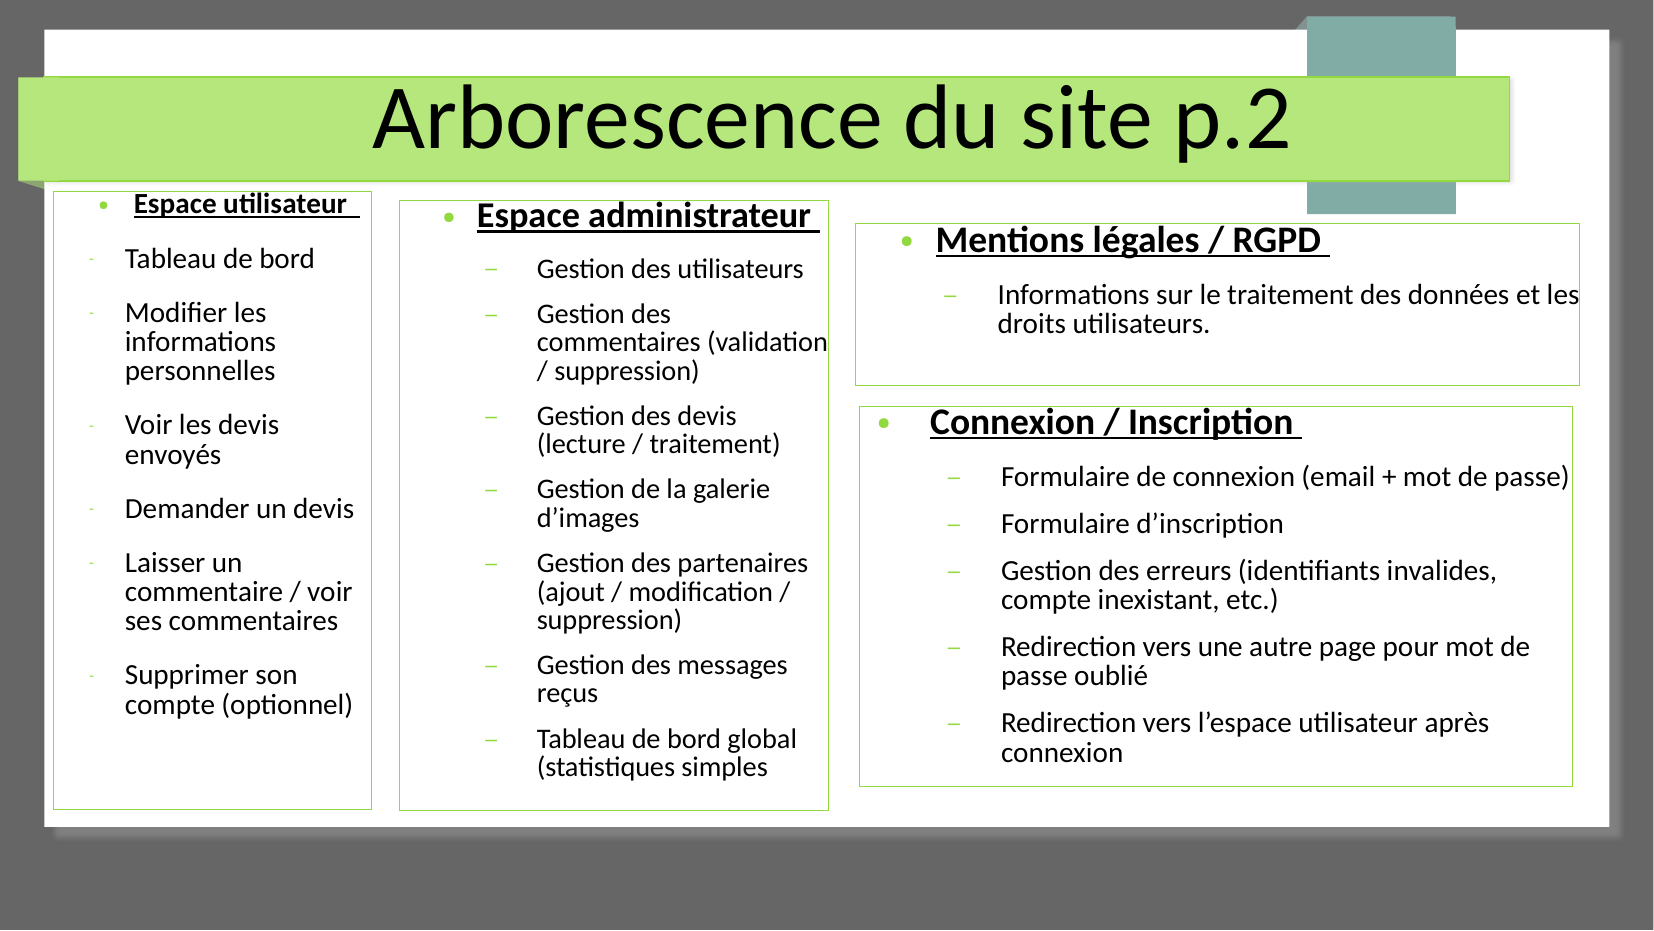

# Arborescence du site p.2
Espace utilisateur
Tableau de bord
Modifier les informations personnelles
Voir les devis envoyés
Demander un devis
Laisser un commentaire / voir ses commentaires
Supprimer son compte (optionnel)
Espace administrateur
Gestion des utilisateurs
Gestion des commentaires (validation / suppression)
Gestion des devis (lecture / traitement)
Gestion de la galerie d’images
Gestion des partenaires (ajout / modification / suppression)
Gestion des messages reçus
Tableau de bord global (statistiques simples
Mentions légales / RGPD
Informations sur le traitement des données et les droits utilisateurs.
Connexion / Inscription
Formulaire de connexion (email + mot de passe)
Formulaire d’inscription
Gestion des erreurs (identifiants invalides, compte inexistant, etc.)
Redirection vers une autre page pour mot de passe oublié
Redirection vers l’espace utilisateur après connexion